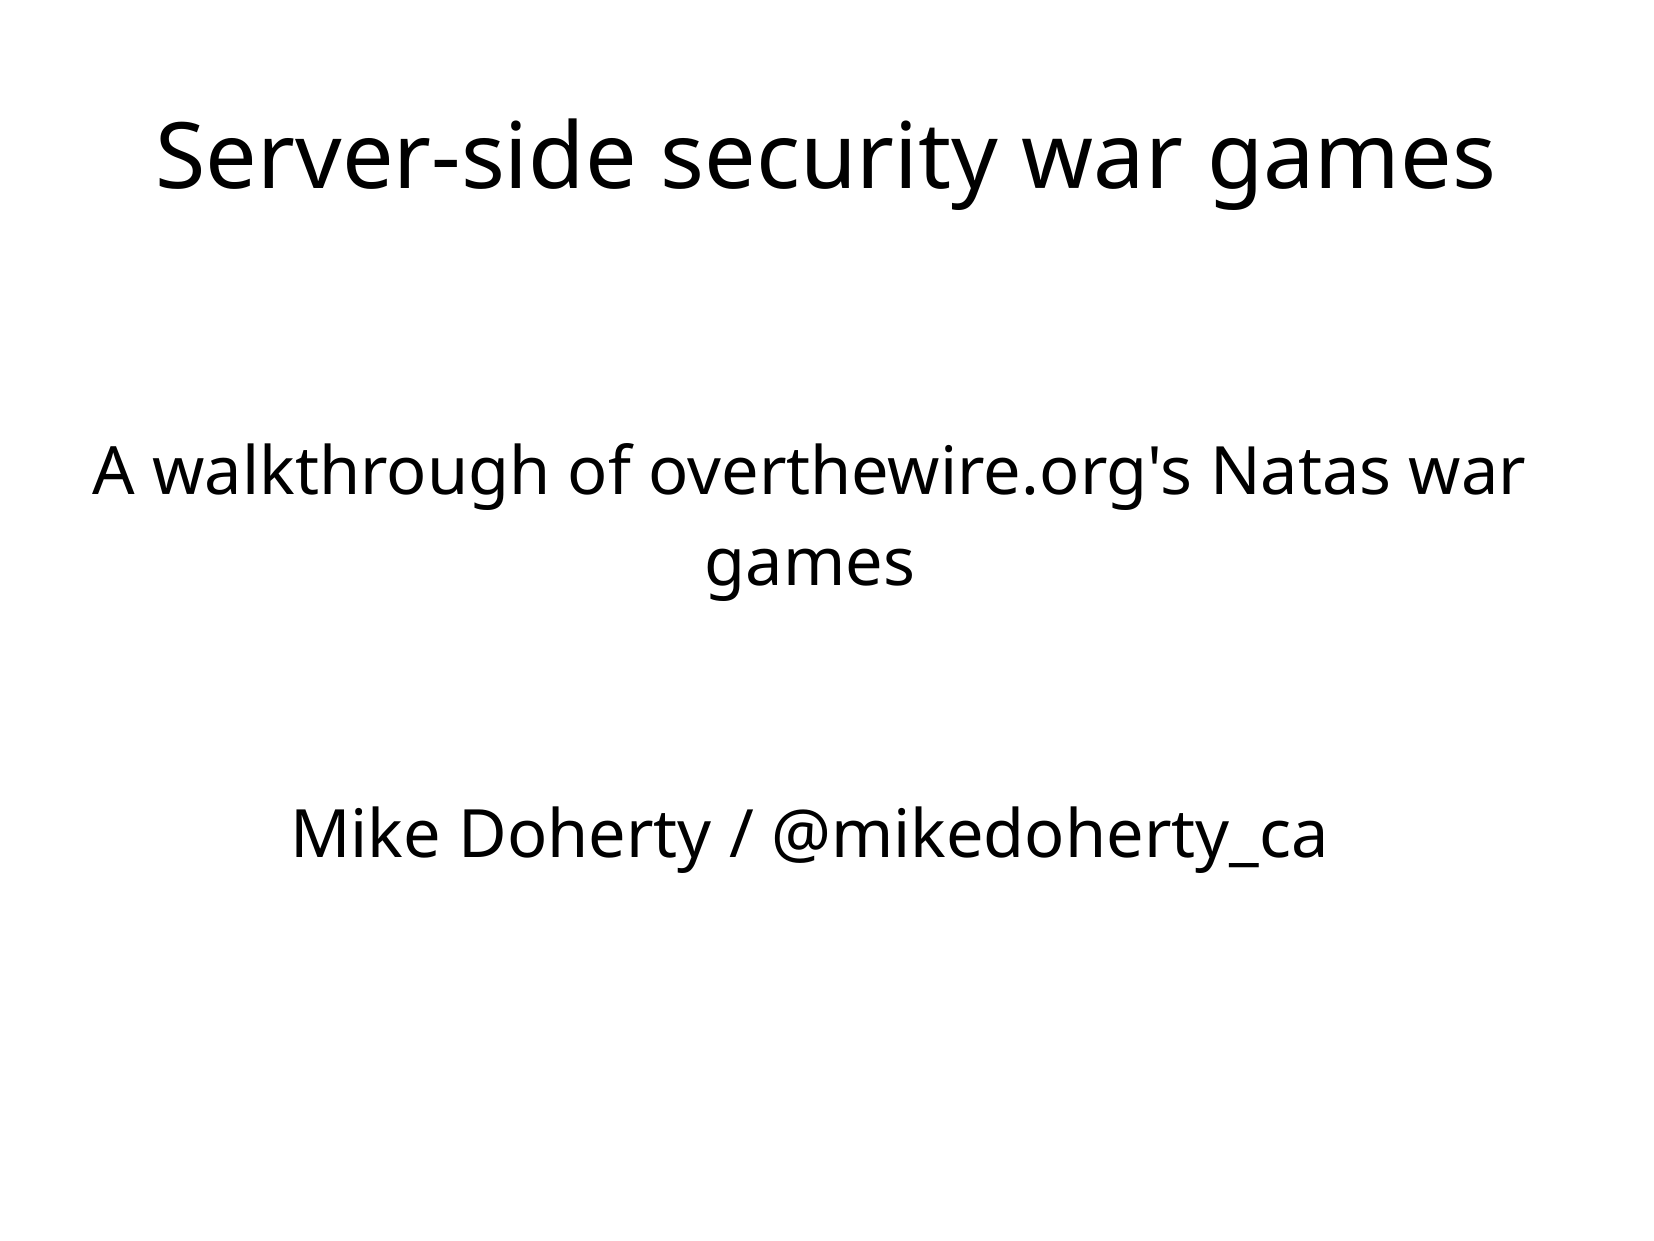

# Server-side security war games
A walkthrough of overthewire.org's Natas war games
Mike Doherty / @mikedoherty_ca